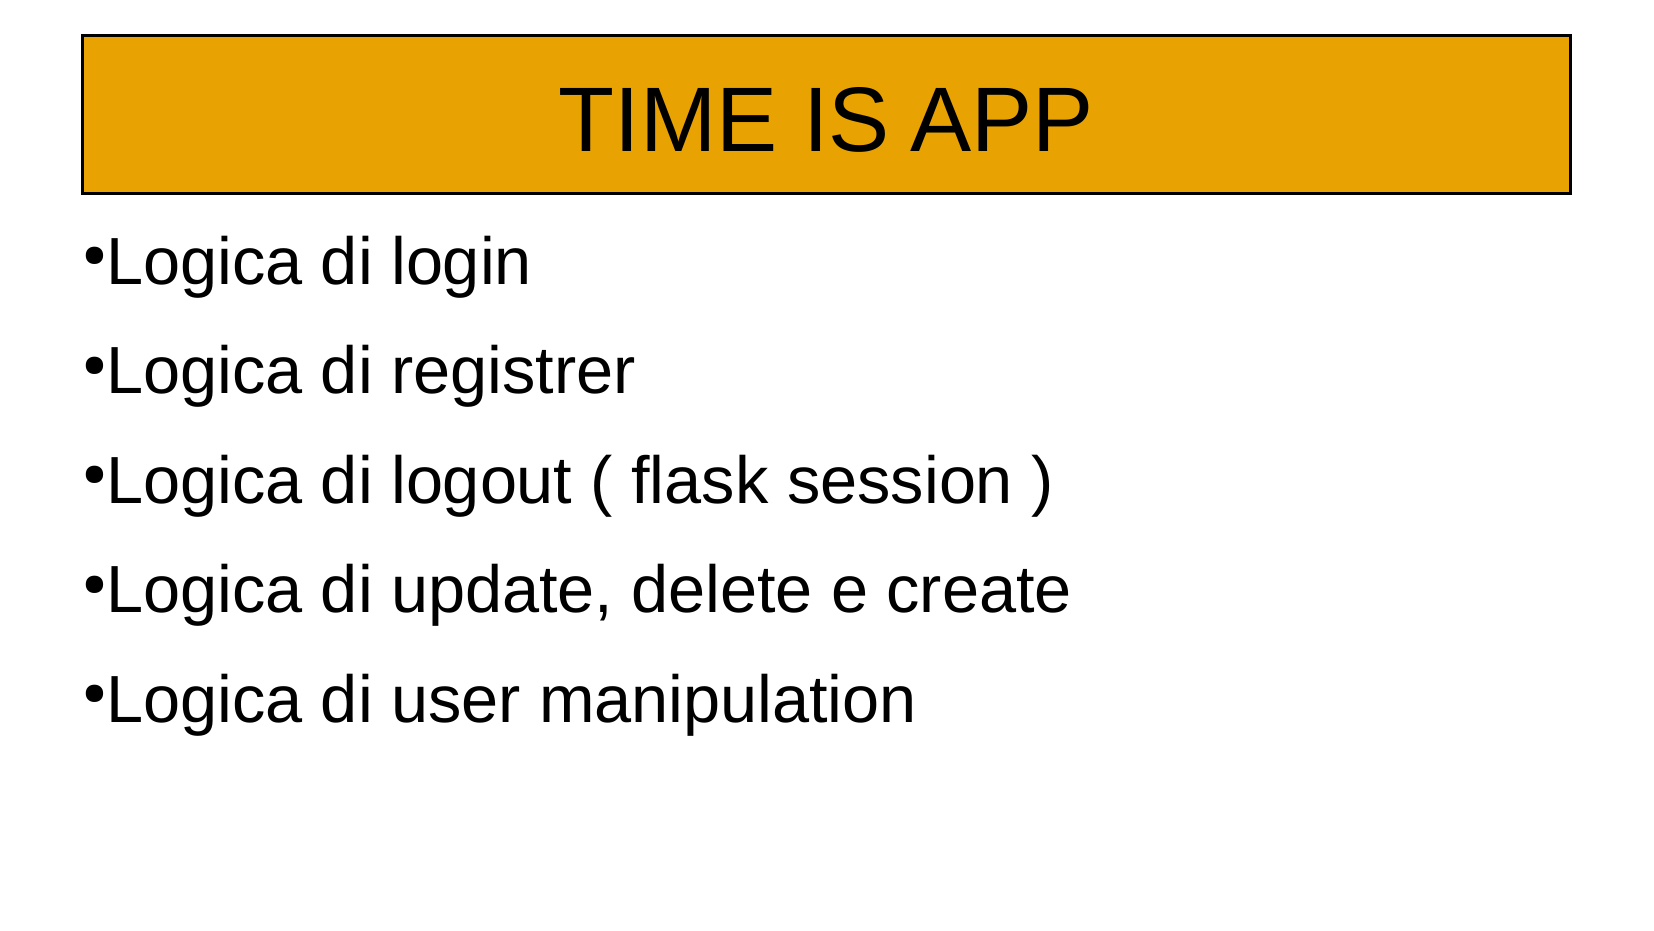

# TIME IS APP
Logica di login
Logica di registrer
Logica di logout ( flask session )
Logica di update, delete e create
Logica di user manipulation